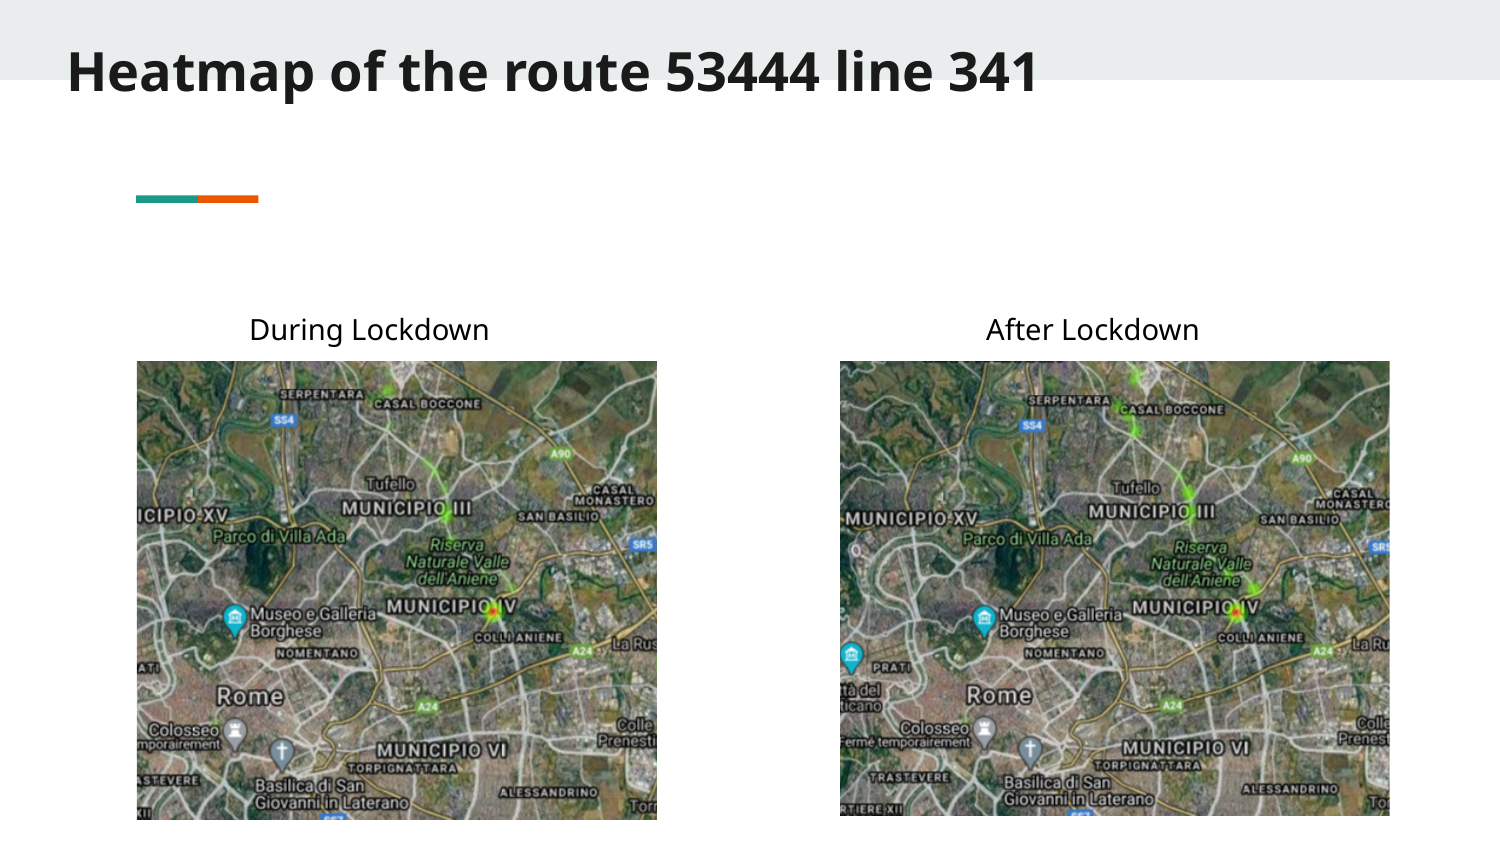

Heatmap of the route 53444 line 341
During Lockdown
After Lockdown